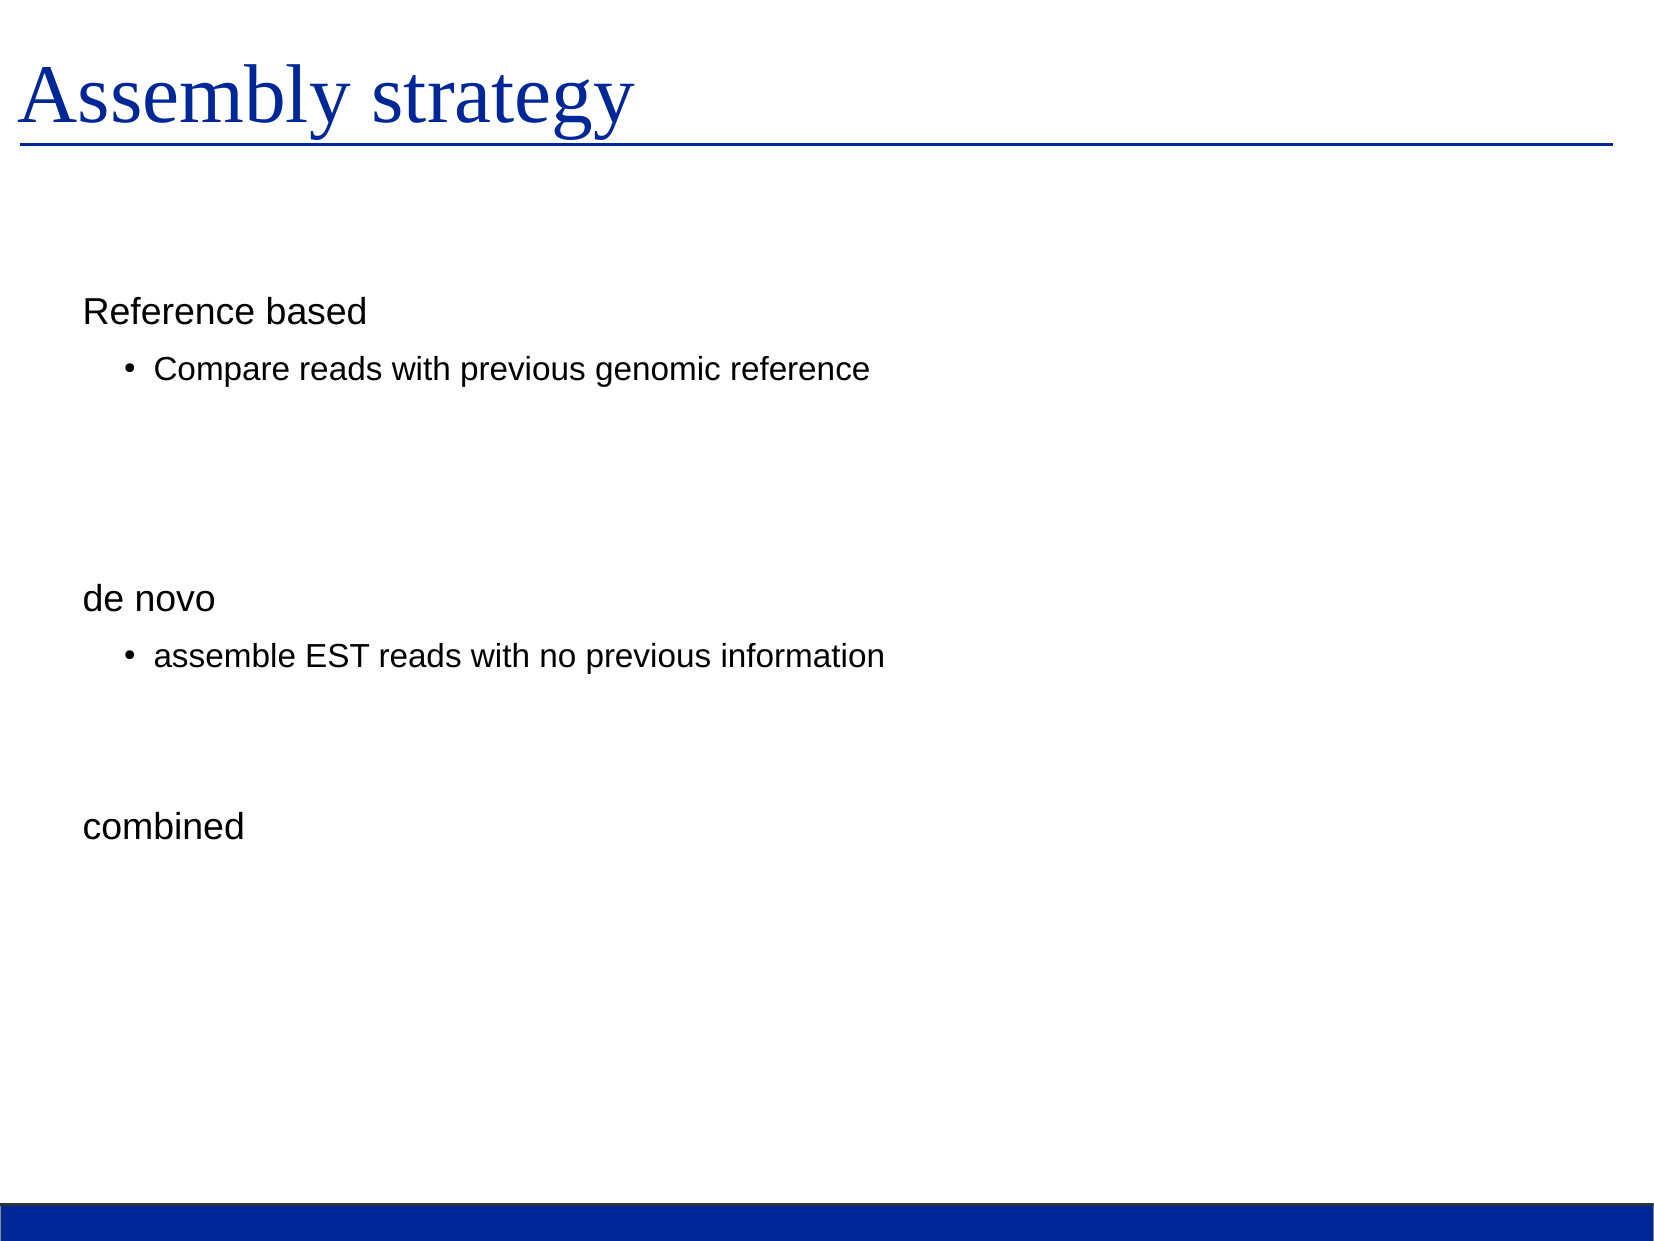

# Assembly strategy
Reference based
Compare reads with previous genomic reference
de novo
assemble EST reads with no previous information
combined